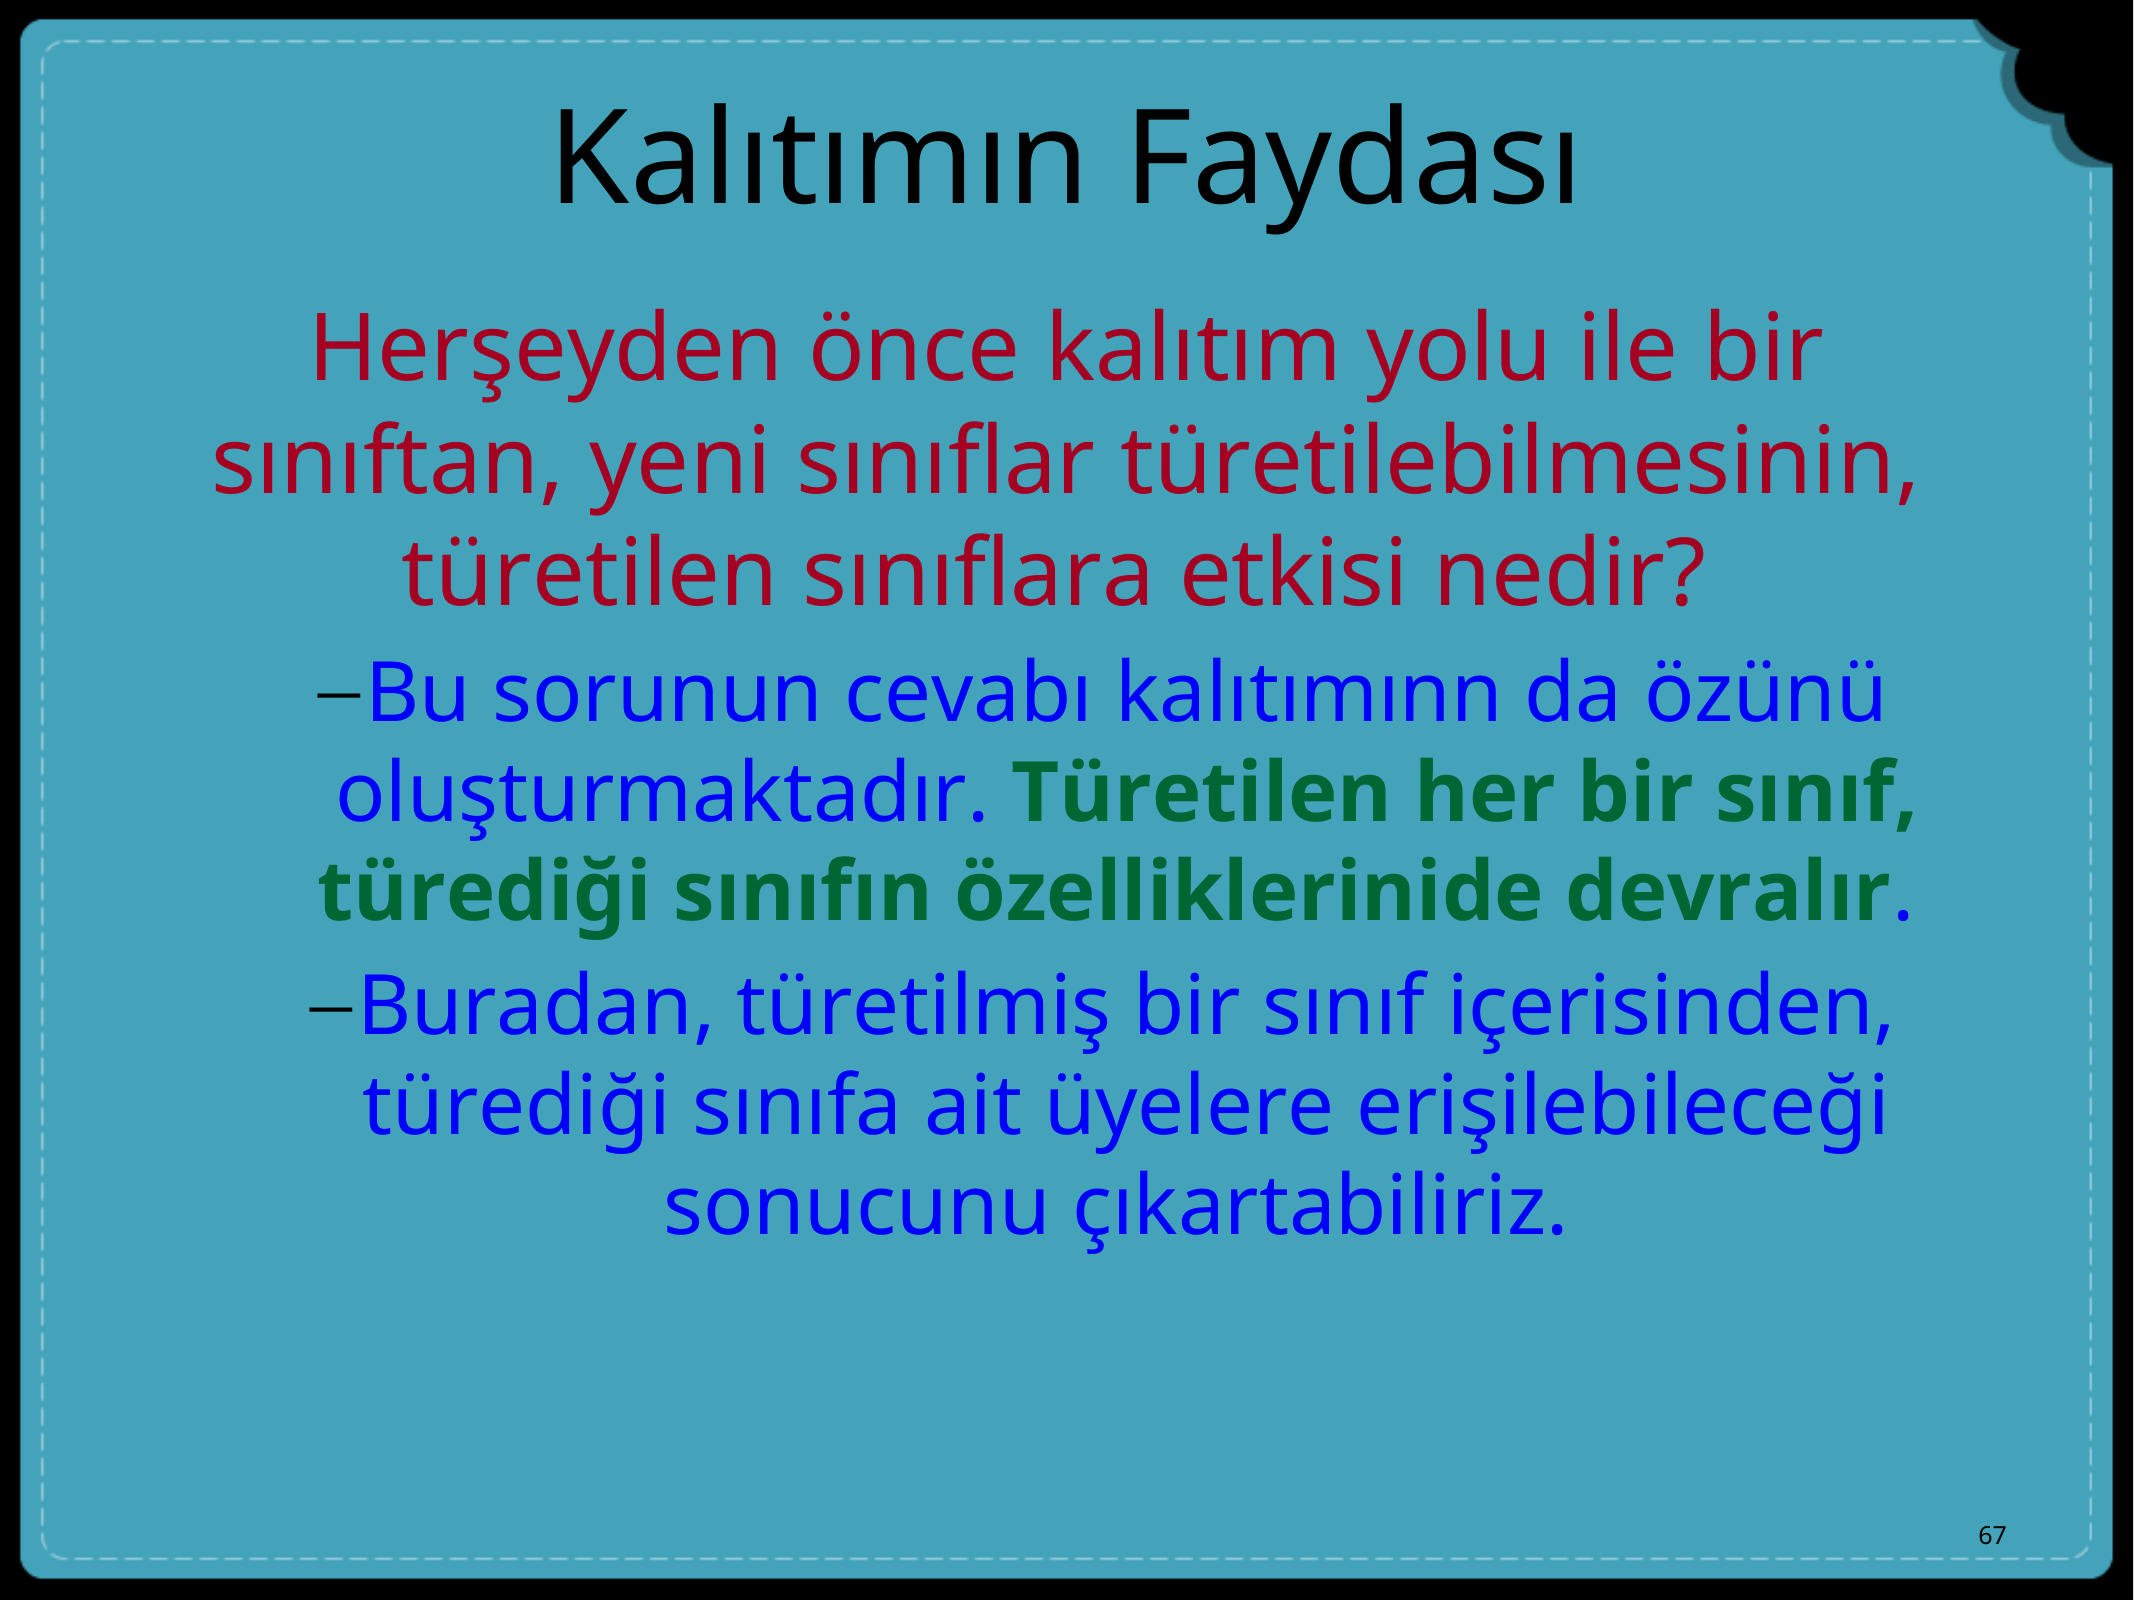

# Kalıtımın Faydası
Herşeyden önce kalıtım yolu ile bir sınıftan, yeni sınıflar türetilebilmesinin, türetilen sınıflara etkisi nedir?
Bu sorunun cevabı kalıtımınn da özünü oluşturmaktadır. Türetilen her bir sınıf, türediği sınıfın özelliklerinide devralır.
Buradan, türetilmiş bir sınıf içerisinden, türediği sınıfa ait üyelere erişilebileceği sonucunu çıkartabiliriz.
67